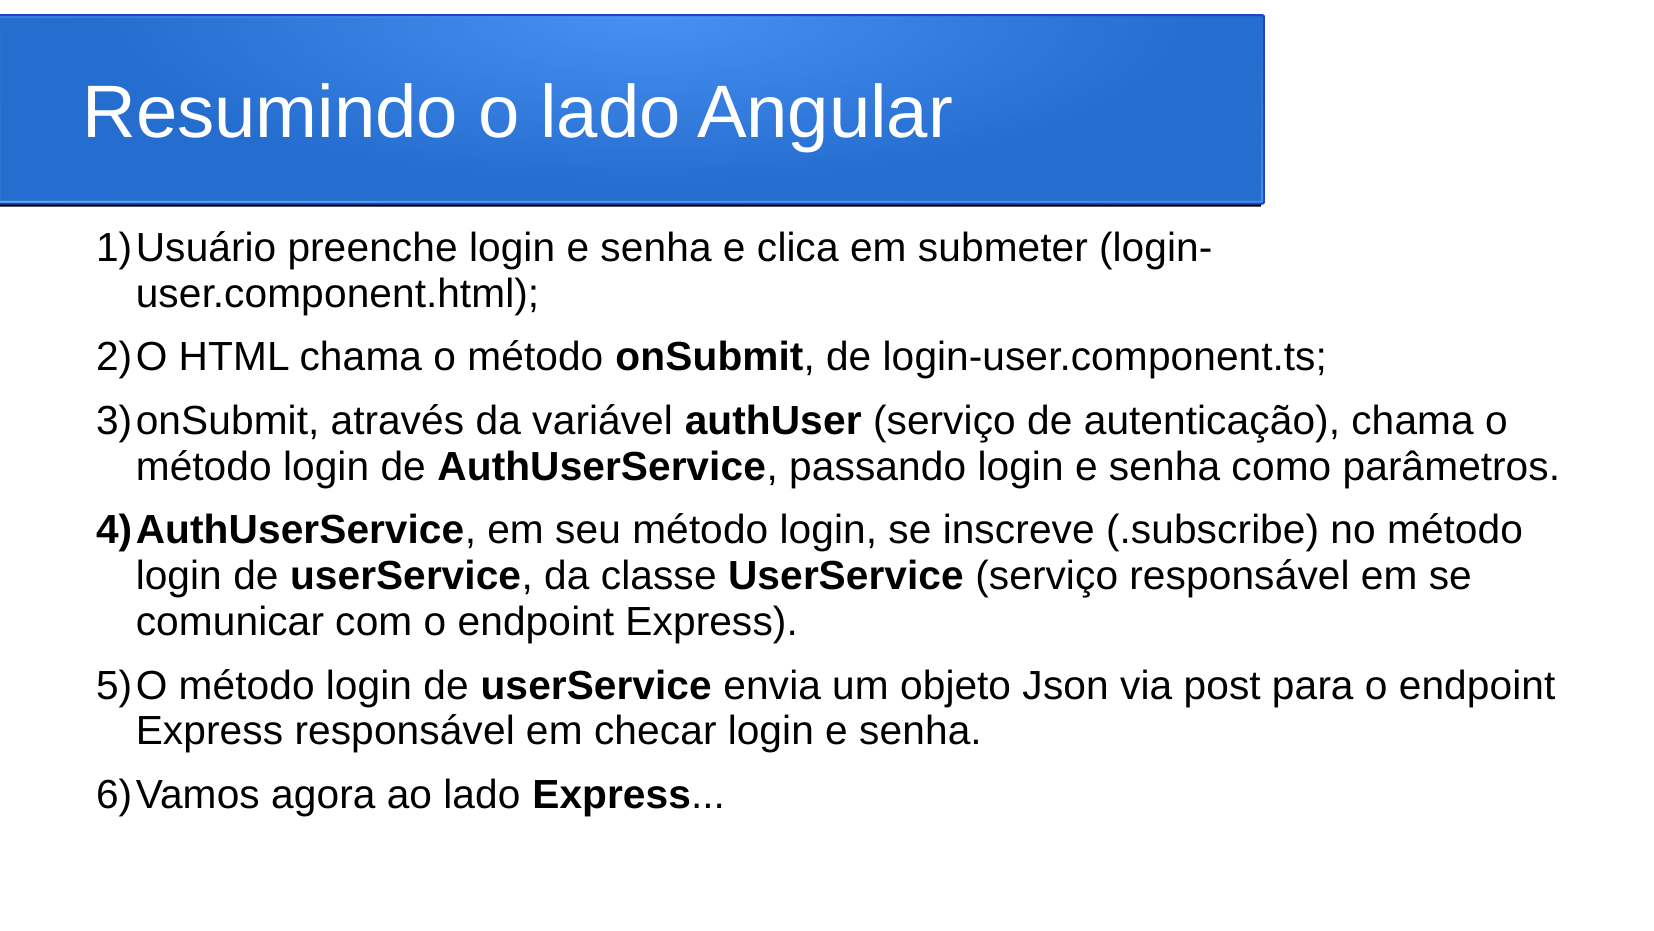

# Resumindo o lado Angular
Usuário preenche login e senha e clica em submeter (login-user.component.html);
O HTML chama o método onSubmit, de login-user.component.ts;
onSubmit, através da variável authUser (serviço de autenticação), chama o método login de AuthUserService, passando login e senha como parâmetros.
AuthUserService, em seu método login, se inscreve (.subscribe) no método login de userService, da classe UserService (serviço responsável em se comunicar com o endpoint Express).
O método login de userService envia um objeto Json via post para o endpoint Express responsável em checar login e senha.
Vamos agora ao lado Express...